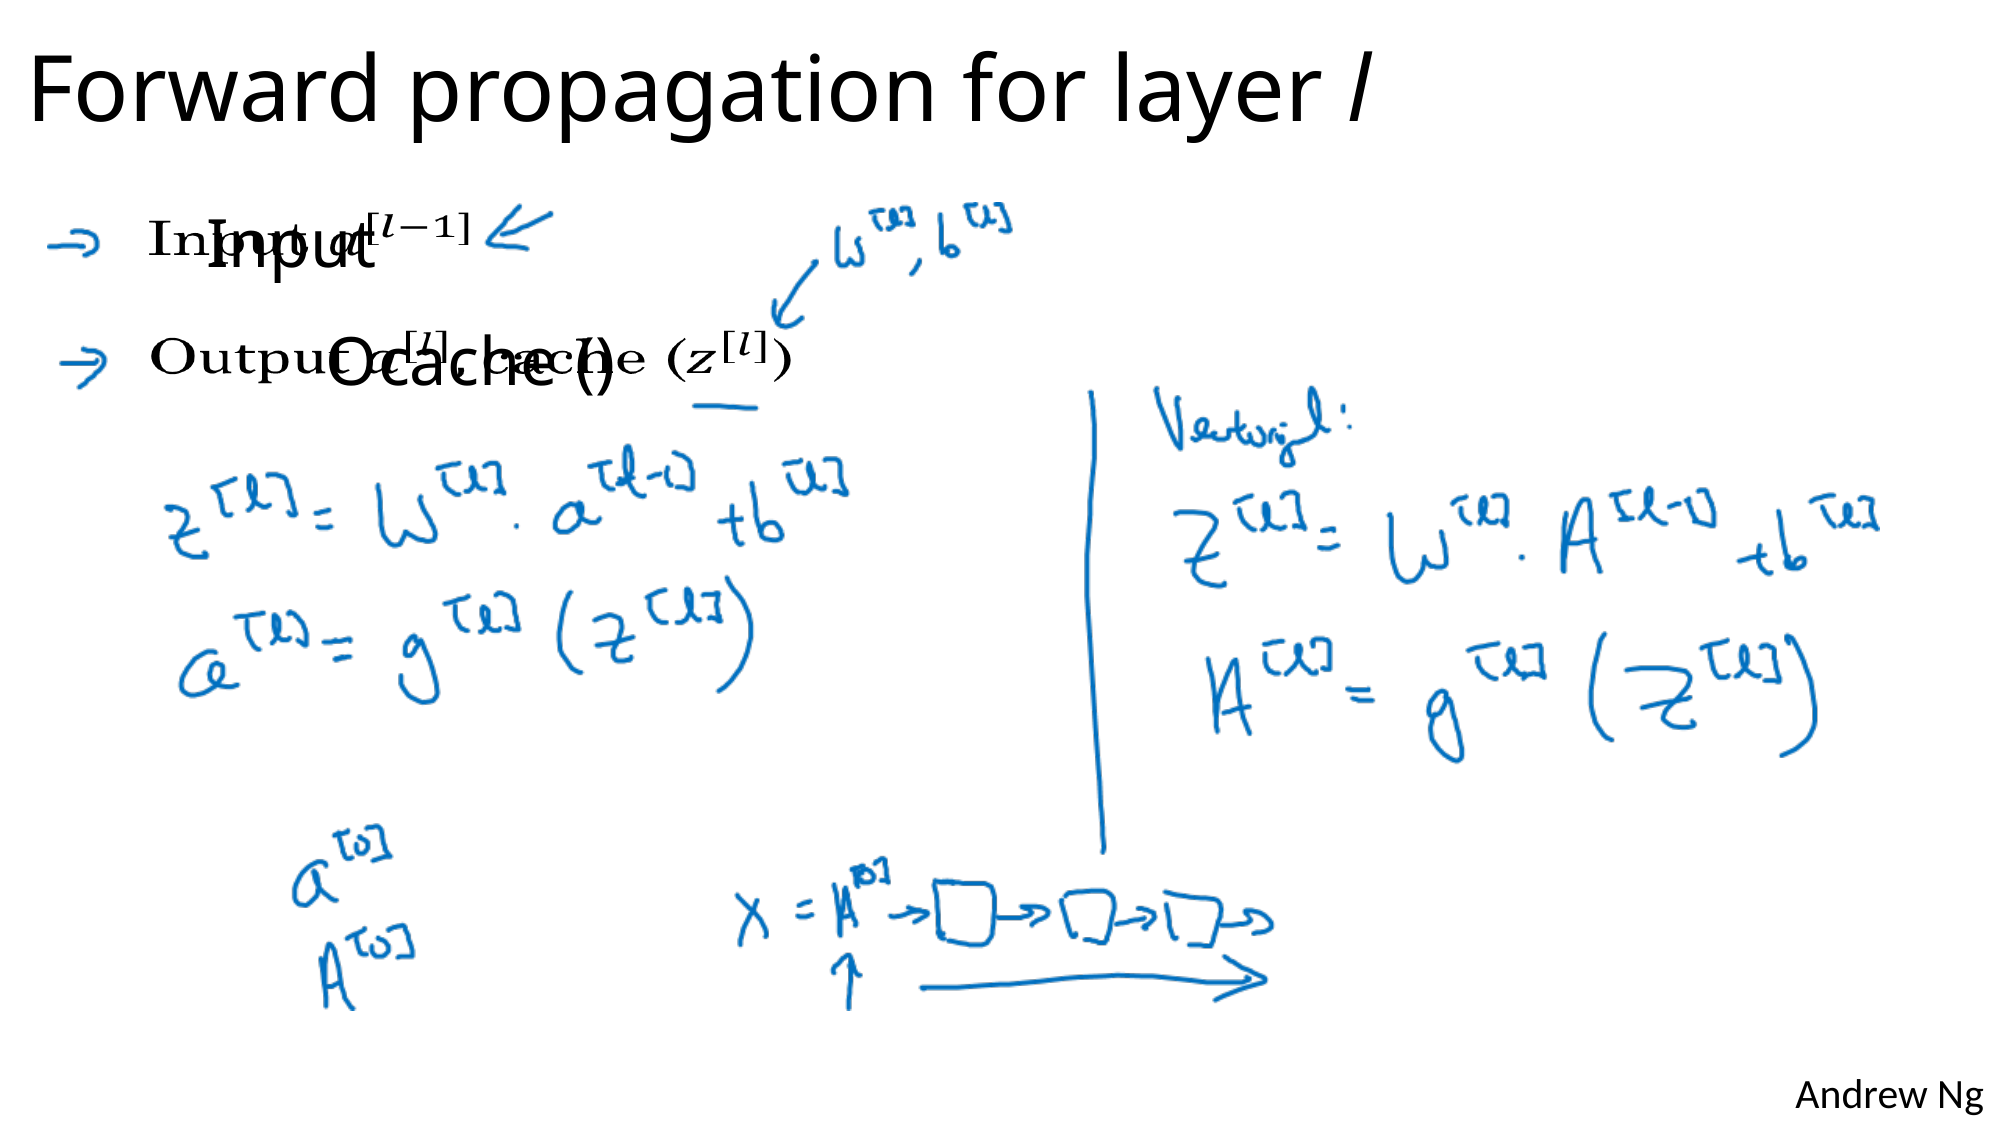

# Forward propagation for layer l
Input
Ocache ()